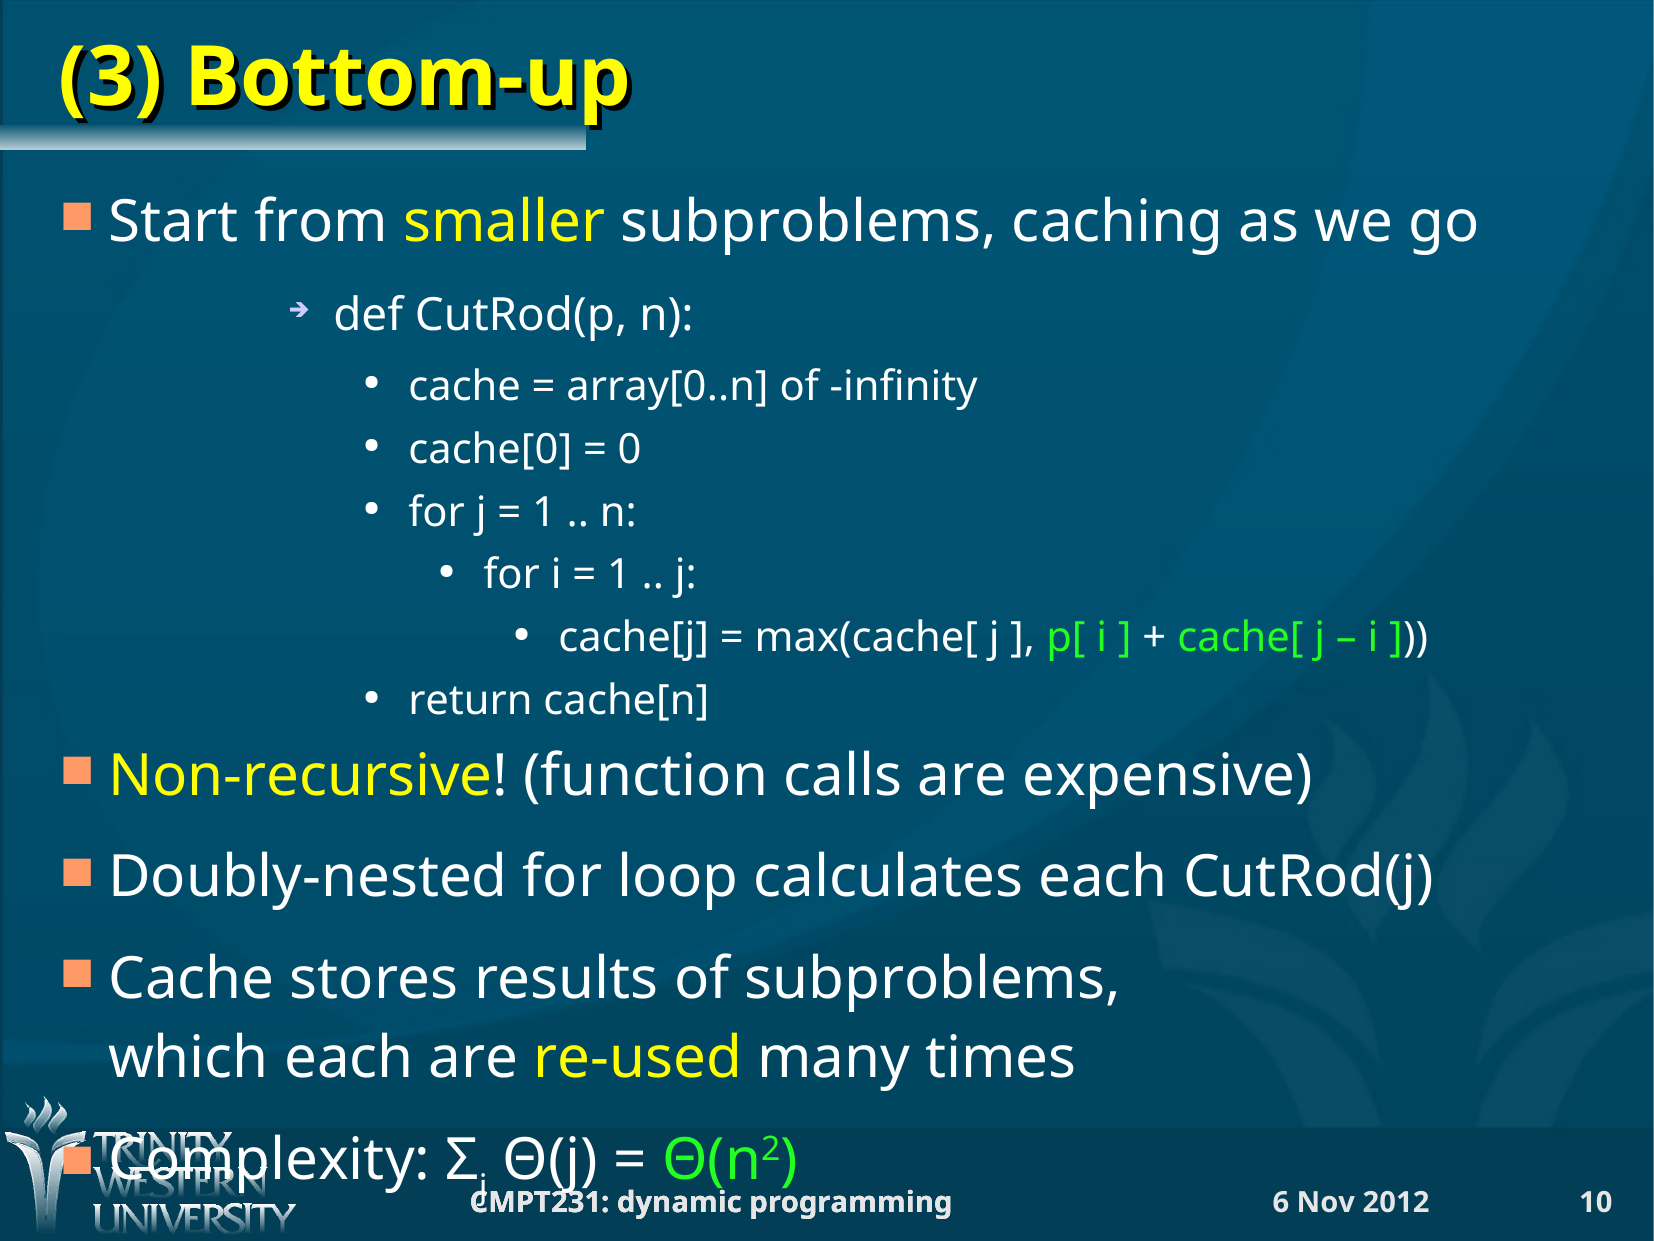

# (3) Bottom-up
Start from smaller subproblems, caching as we go
def CutRod(p, n):
cache = array[0..n] of -infinity
cache[0] = 0
for j = 1 .. n:
for i = 1 .. j:
cache[j] = max(cache[ j ], p[ i ] + cache[ j – i ]))
return cache[n]
Non-recursive! (function calls are expensive)
Doubly-nested for loop calculates each CutRod(j)
Cache stores results of subproblems,
which each are re-used many times
Complexity: Σj Θ(j) = Θ(n2)
CMPT231: dynamic programming
6 Nov 2012
10